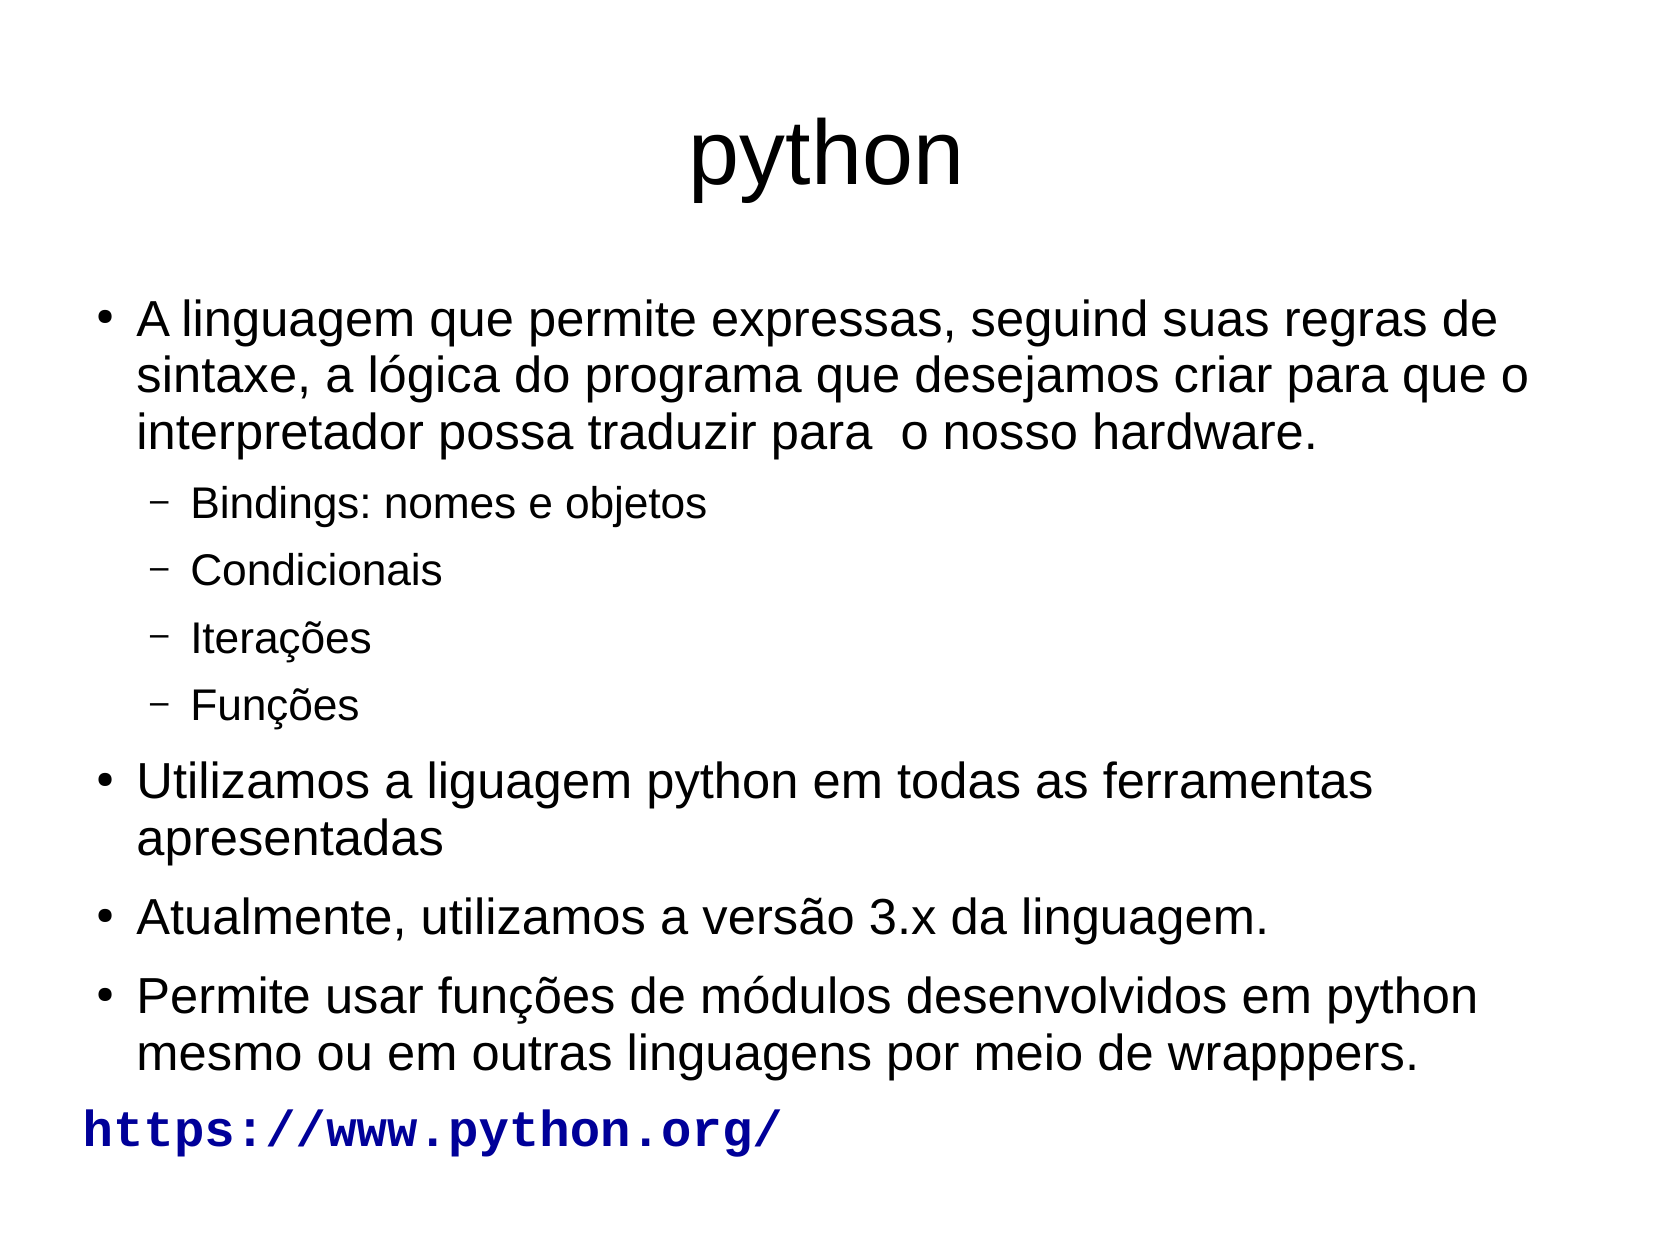

# python
A linguagem que permite expressas, seguind suas regras de sintaxe, a lógica do programa que desejamos criar para que o interpretador possa traduzir para o nosso hardware.
Bindings: nomes e objetos
Condicionais
Iterações
Funções
Utilizamos a liguagem python em todas as ferramentas apresentadas
Atualmente, utilizamos a versão 3.x da linguagem.
Permite usar funções de módulos desenvolvidos em python mesmo ou em outras linguagens por meio de wrapppers.
https://www.python.org/